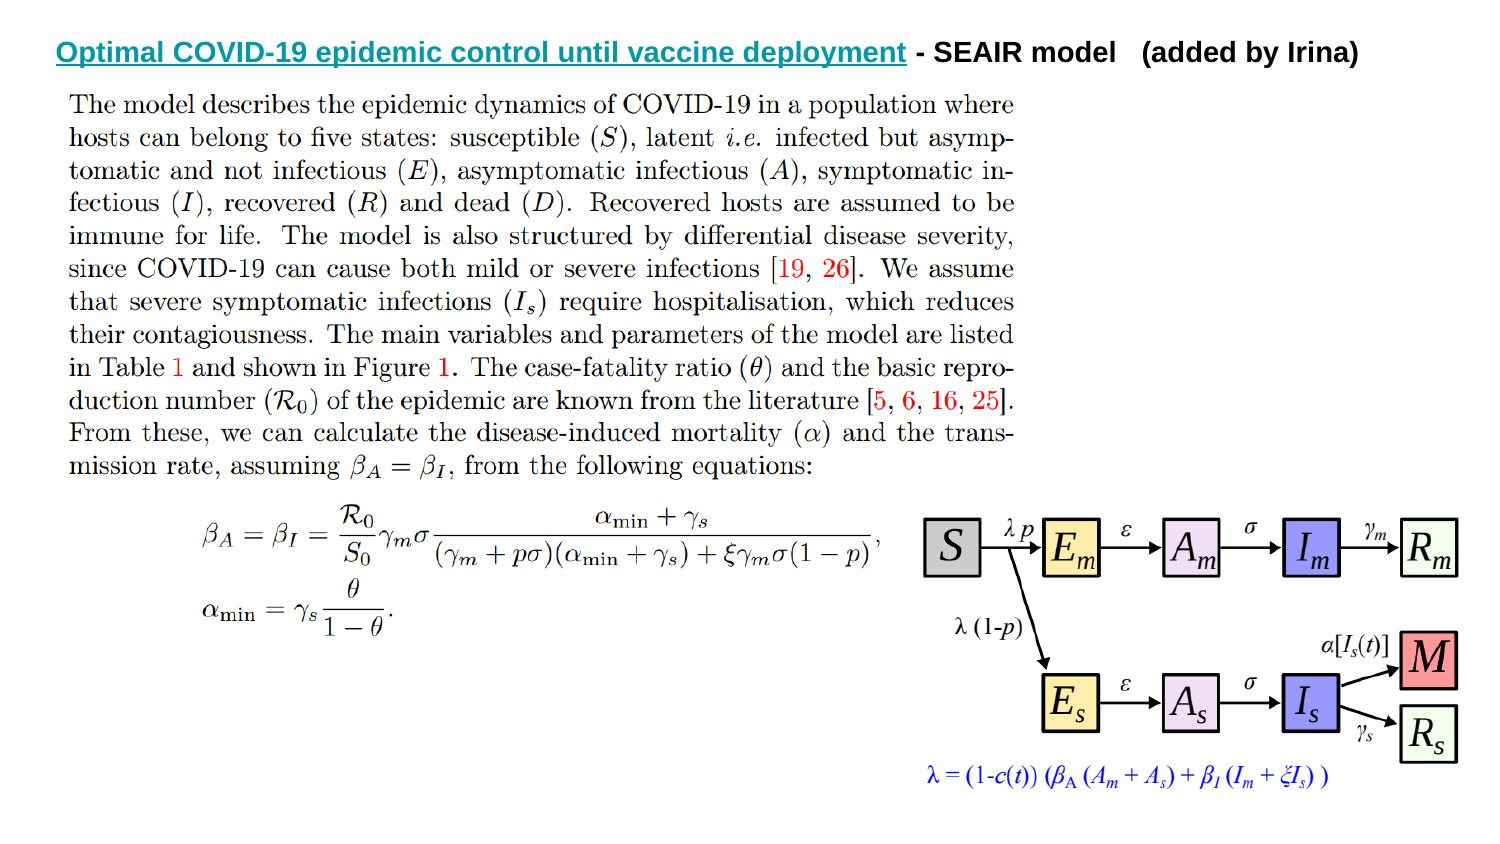

# Optimal COVID-19 epidemic control until vaccine deployment - SEAIR model (added by Irina)